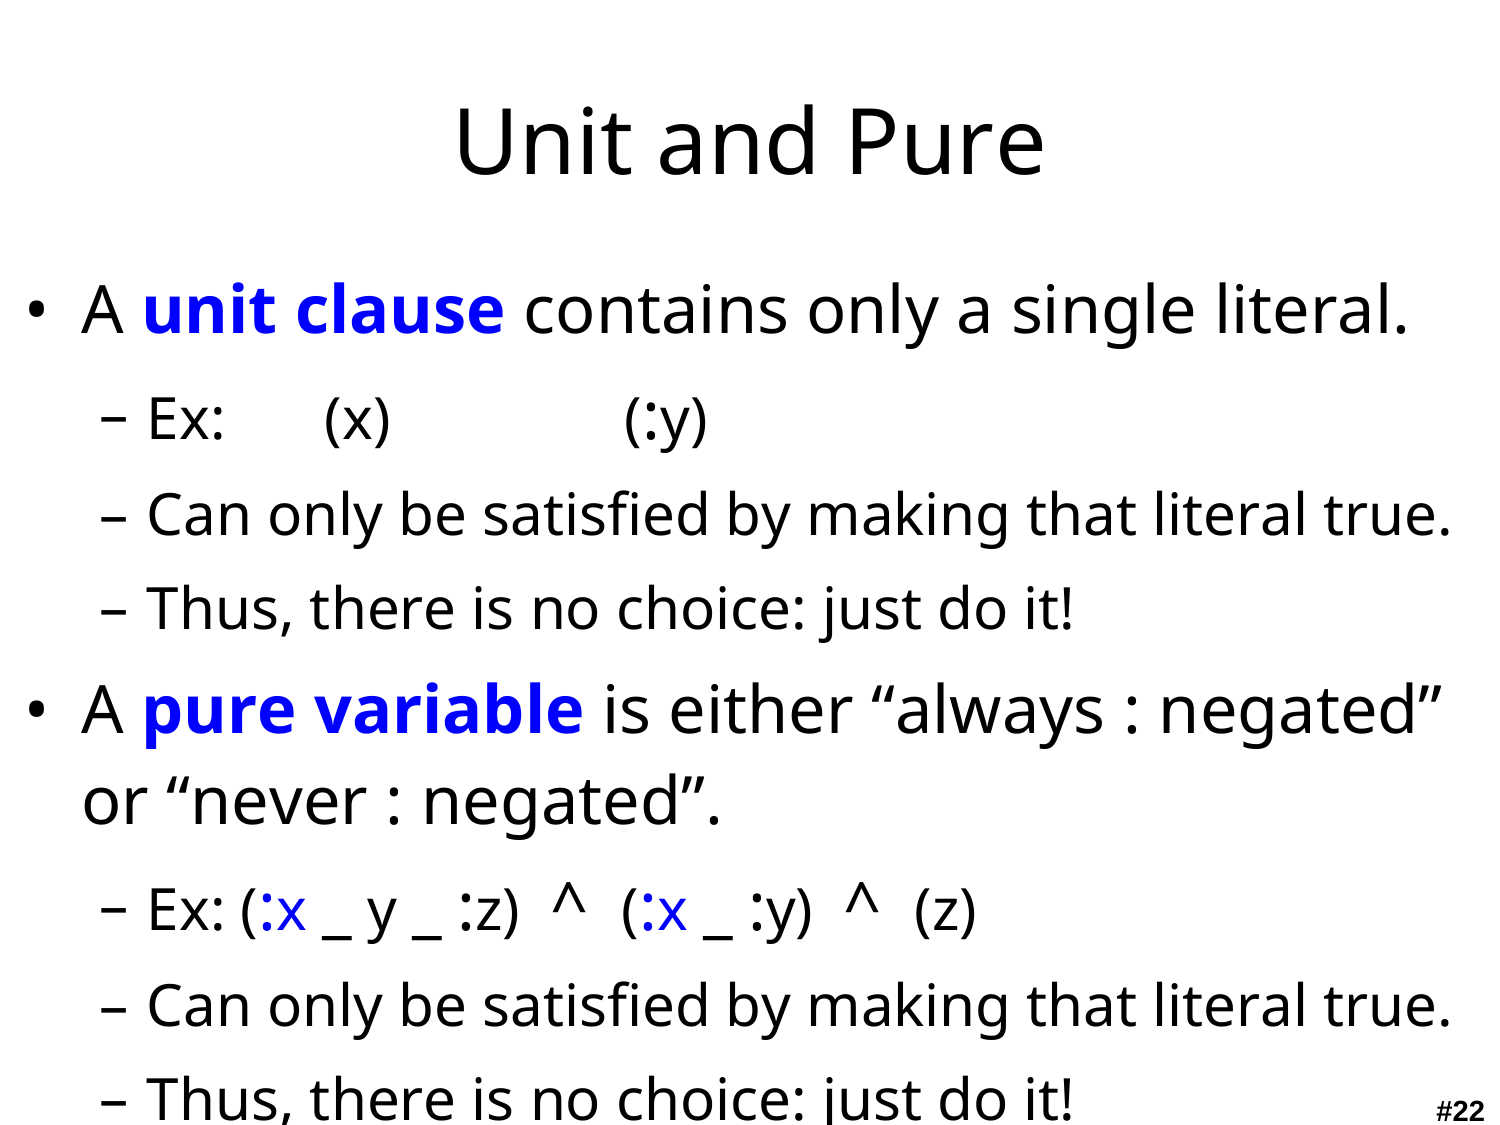

# Unit and Pure
A unit clause contains only a single literal.
Ex:	(x)		(:y)
Can only be satisfied by making that literal true.
Thus, there is no choice: just do it!
A pure variable is either “always : negated” or “never : negated”.
Ex: (:x _ y _ :z) ^ (:x _ :y) ^ (z)
Can only be satisfied by making that literal true.
Thus, there is no choice: just do it!
22